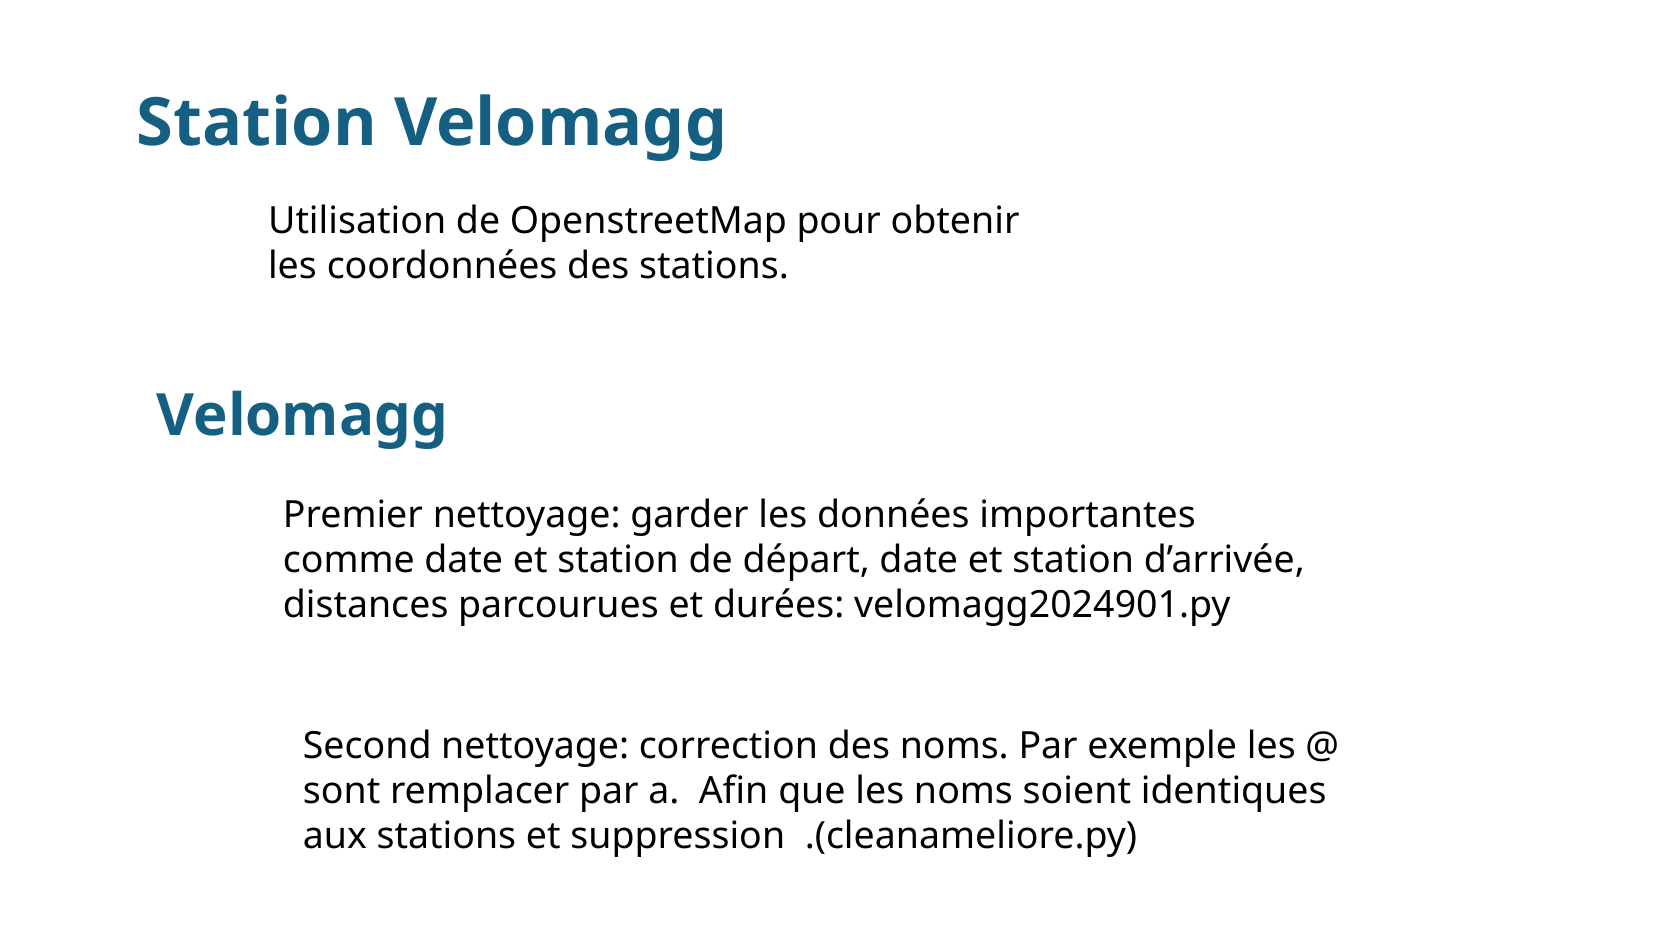

Station Velomagg
Utilisation de OpenstreetMap pour obtenir les coordonnées des stations.
Velomagg
Premier nettoyage: garder les données importantes comme date et station de départ, date et station d’arrivée, distances parcourues et durées: velomagg2024901.py
Second nettoyage: correction des noms. Par exemple les @ sont remplacer par a. Afin que les noms soient identiques aux stations et suppression .(cleanameliore.py)